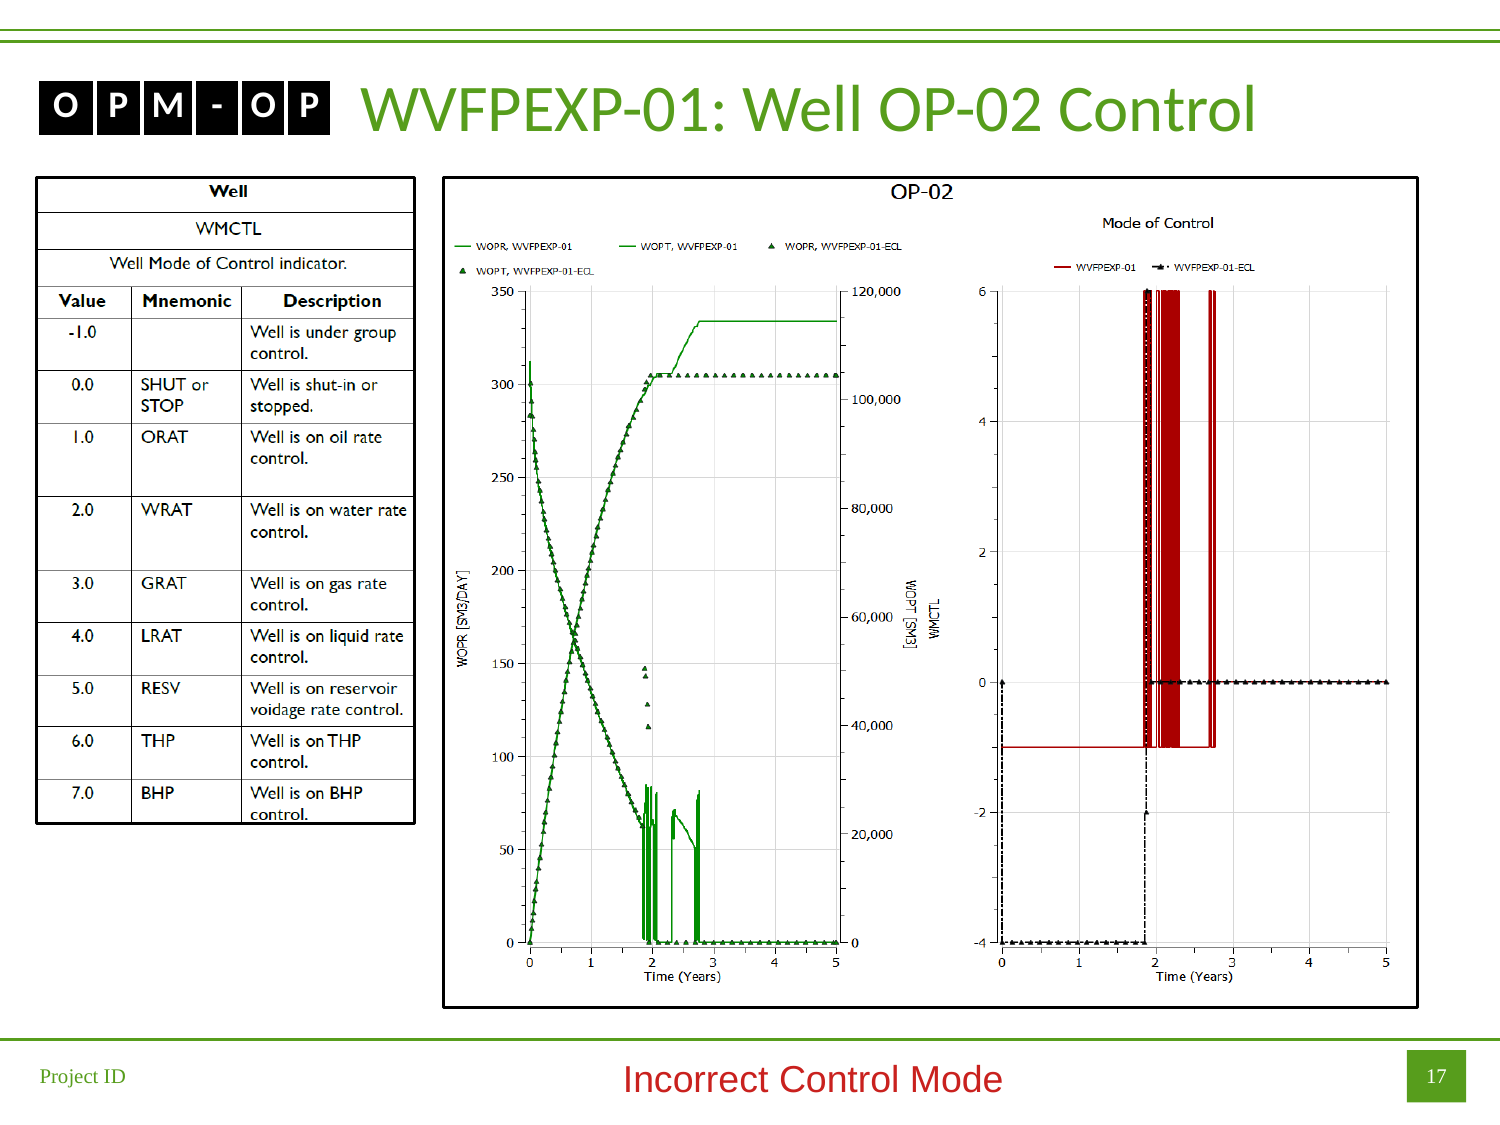

# WVFPEXP-01: Well OP-02 Control
Project ID
17
Incorrect Control Mode